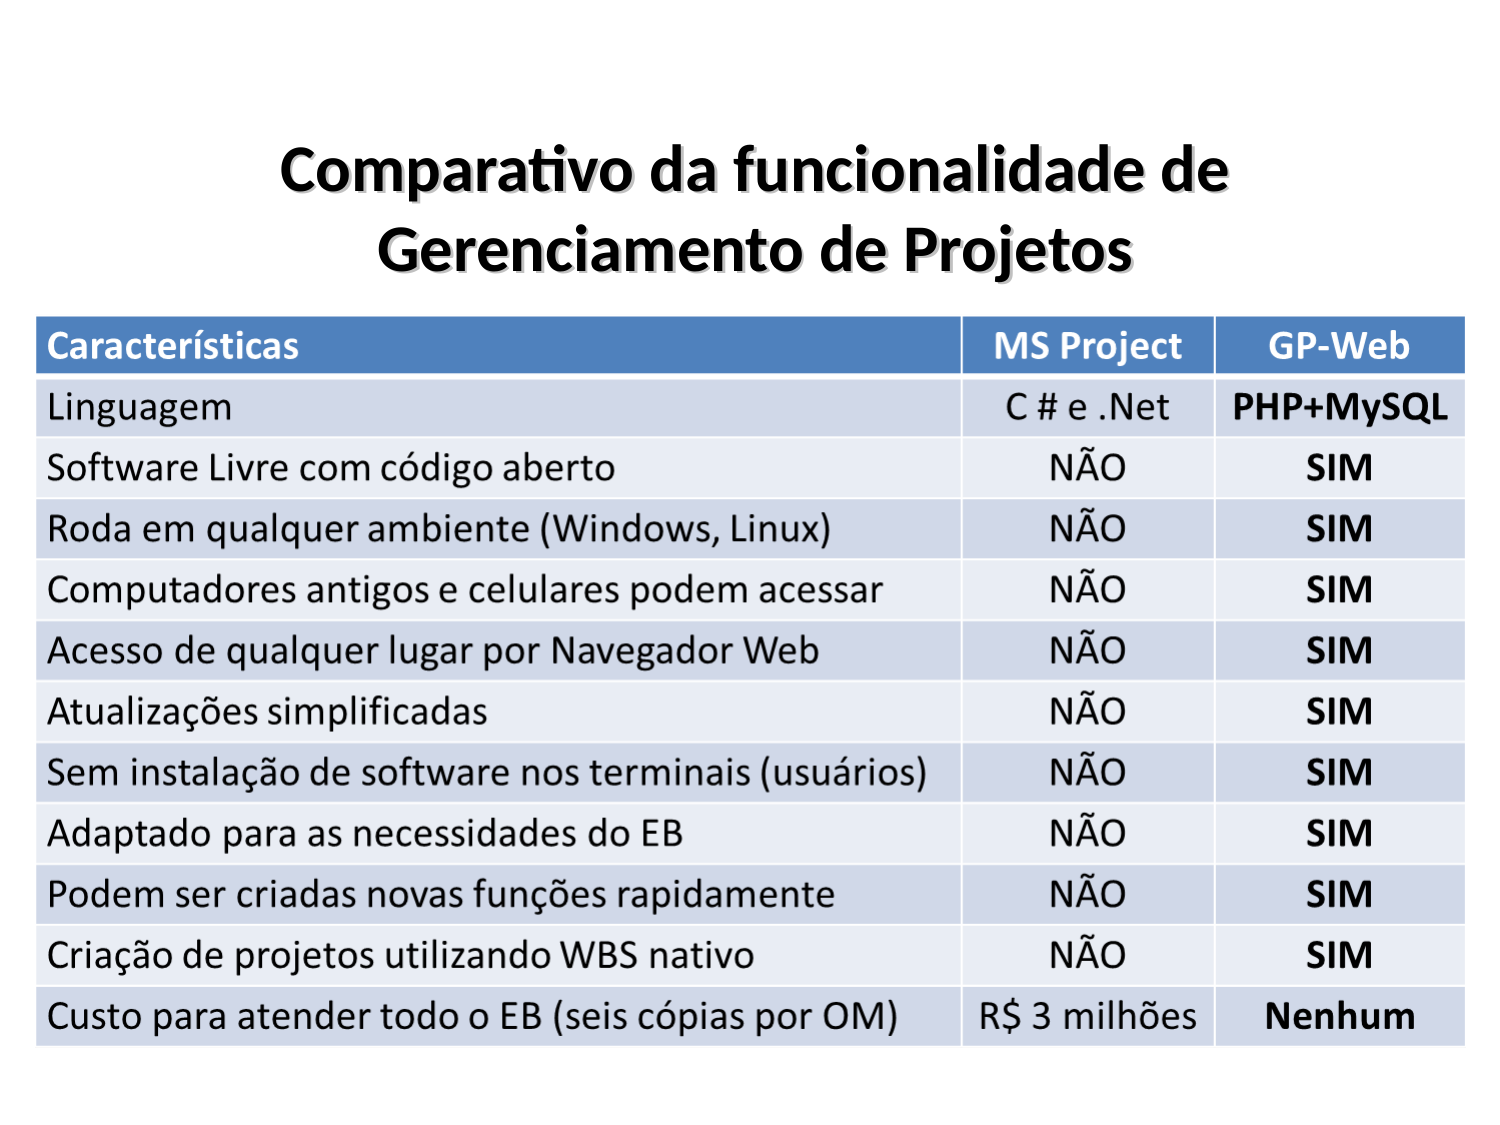

# Comparativo da funcionalidade de Gerenciamento de Projetos